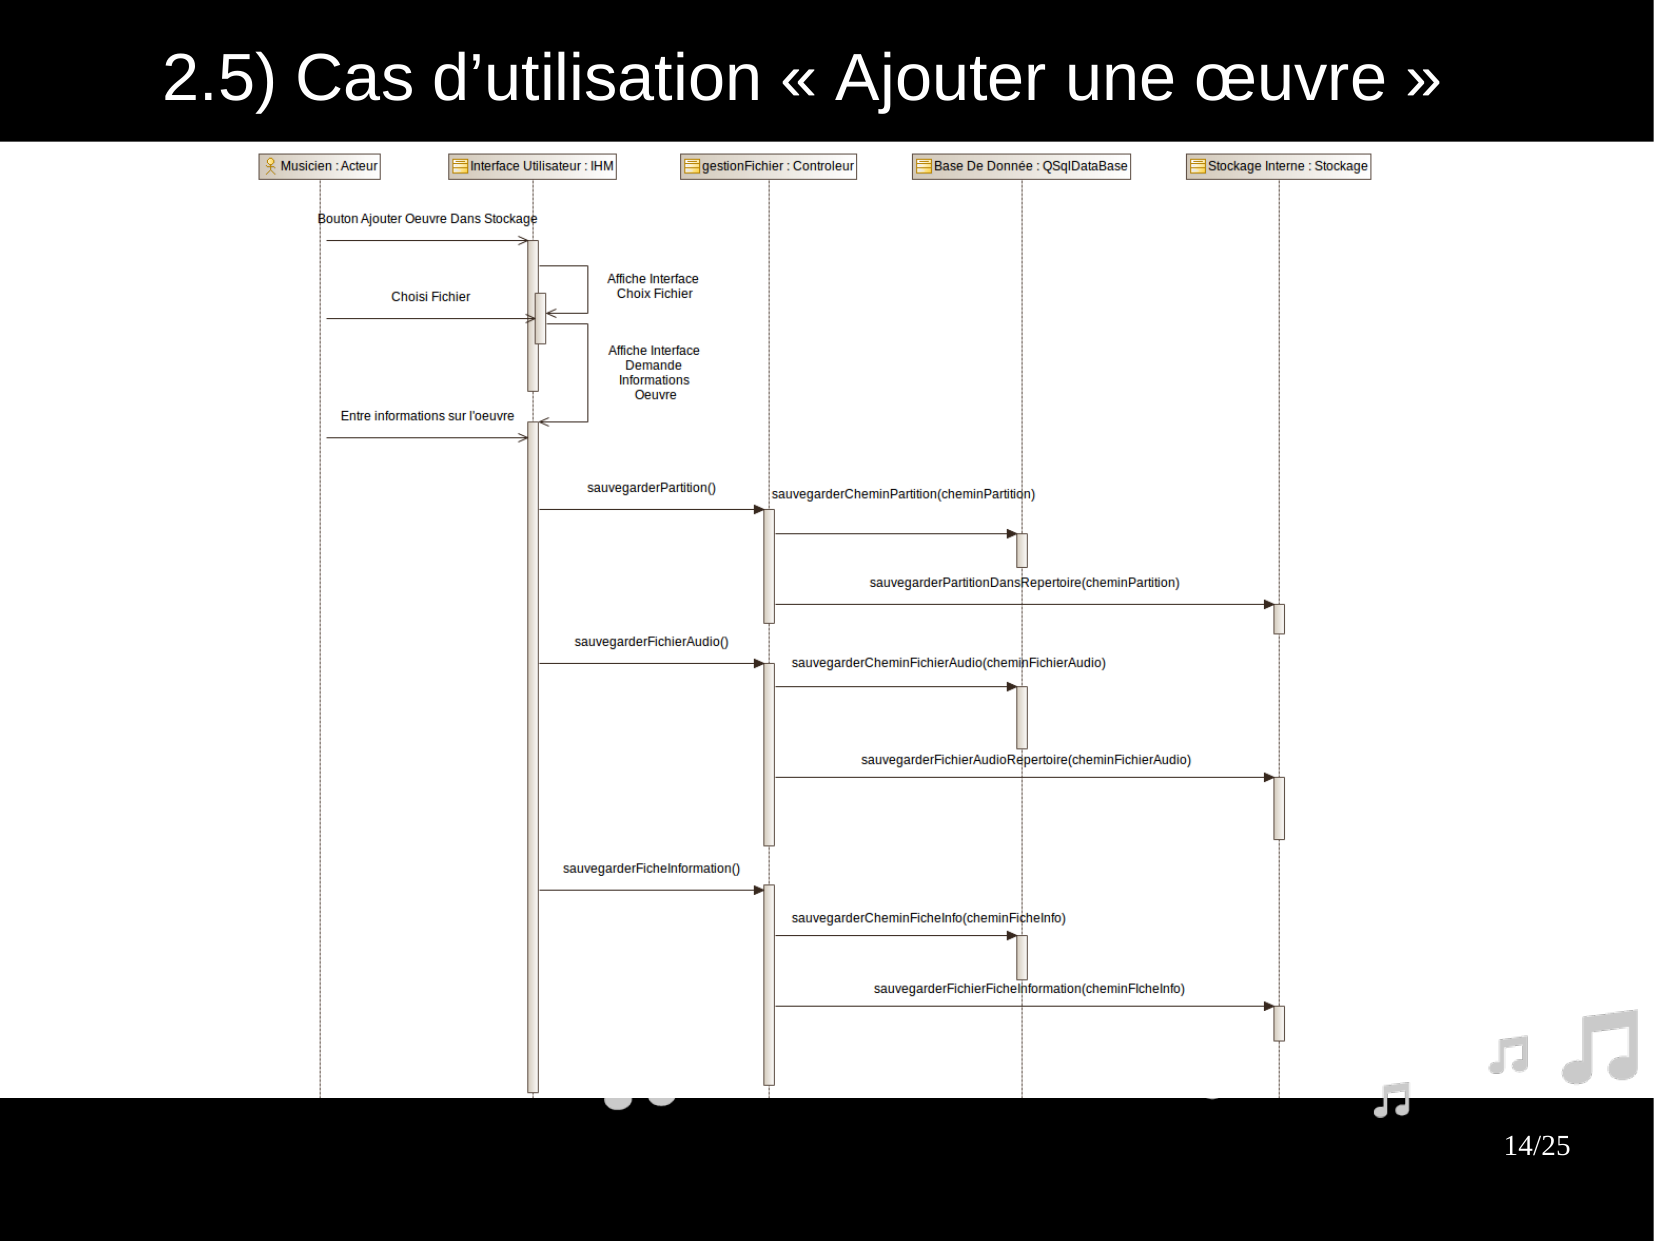

# 2.5) Cas d’utilisation « Ajouter une œuvre »
14